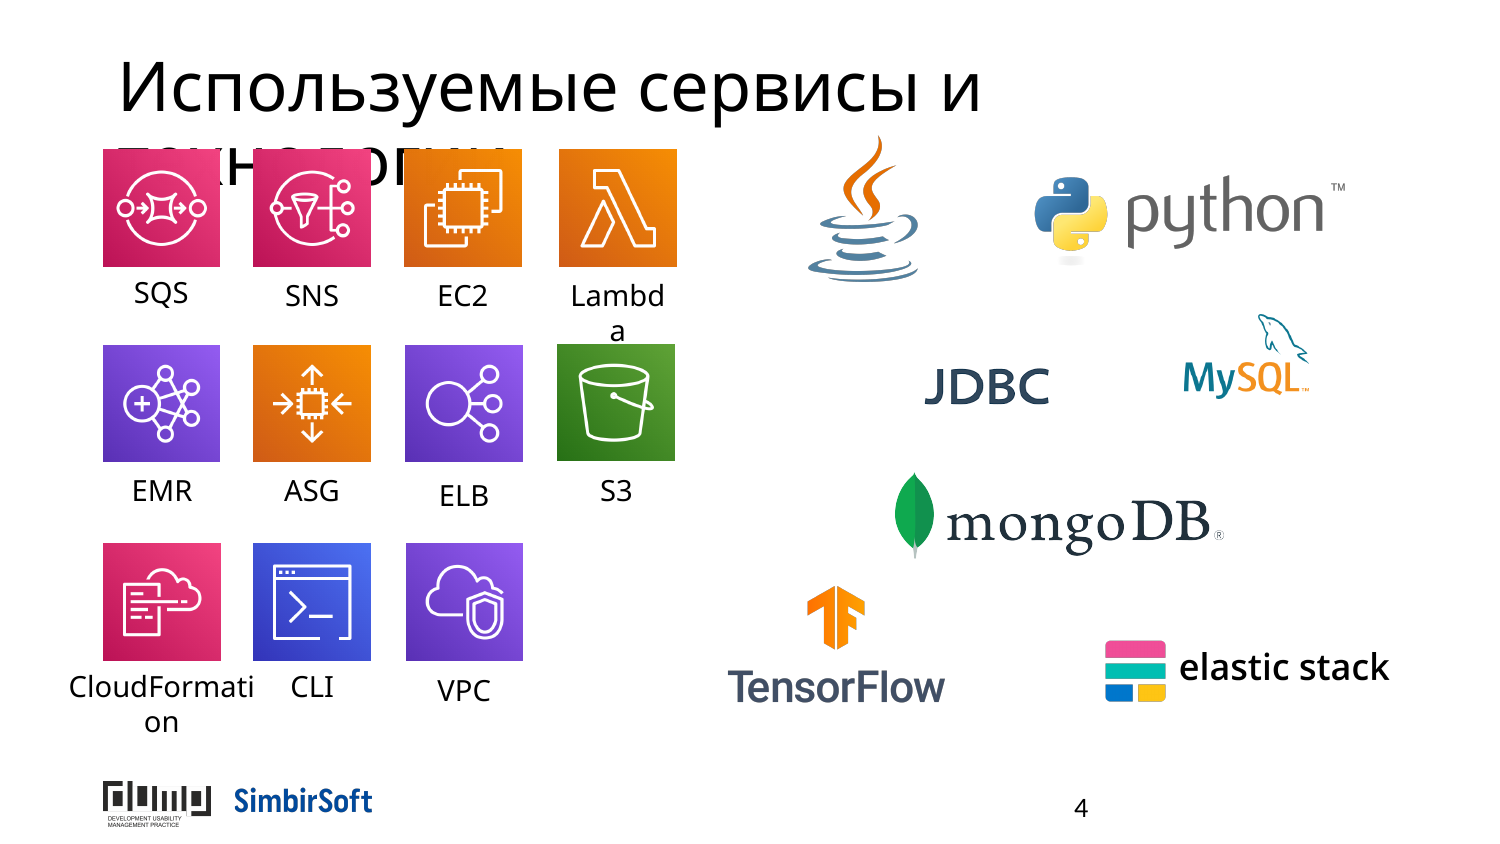

# Используемые сервисы и технологии
SQS
SNS
EC2
Lambda
S3
EMR
ASG
ELB
VPC
CloudFormation
CLI